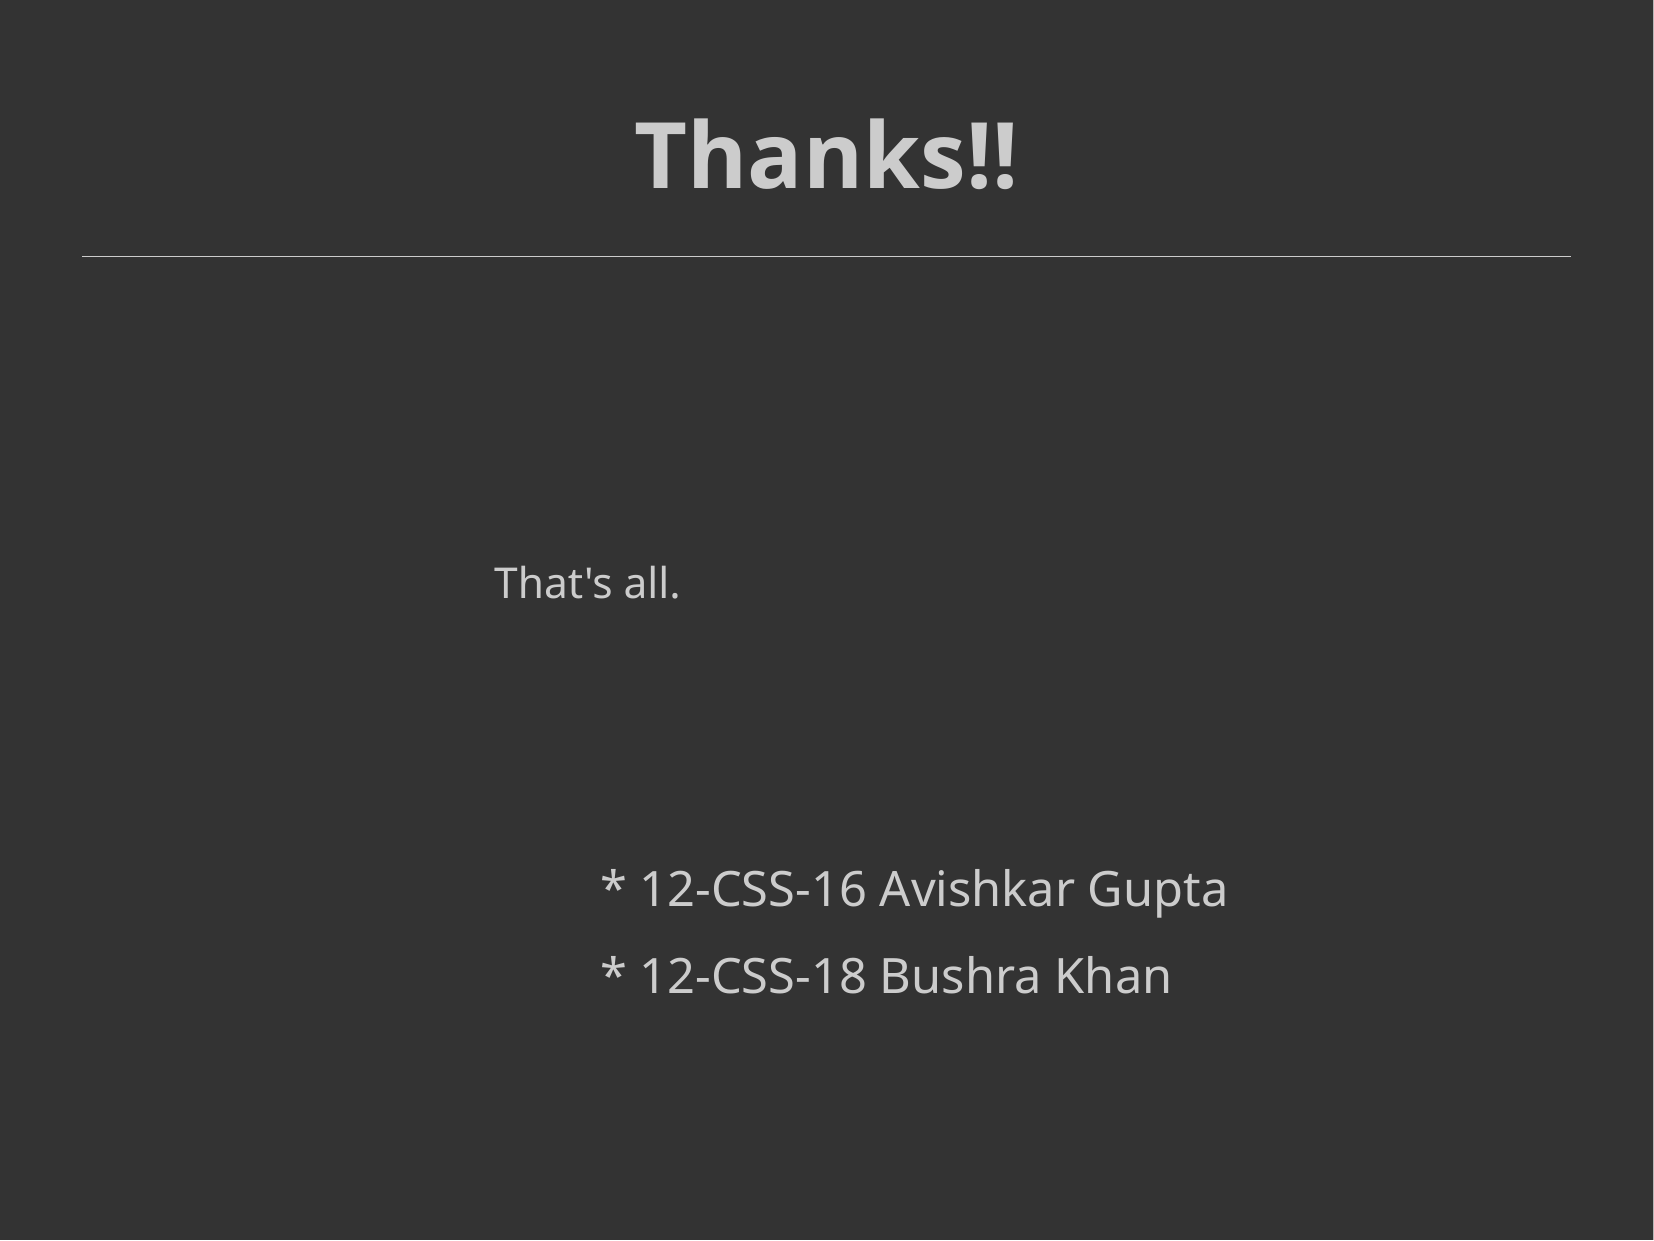

# Thanks!!
 That's all.
* 12-CSS-16 Avishkar Gupta
* 12-CSS-18 Bushra Khan